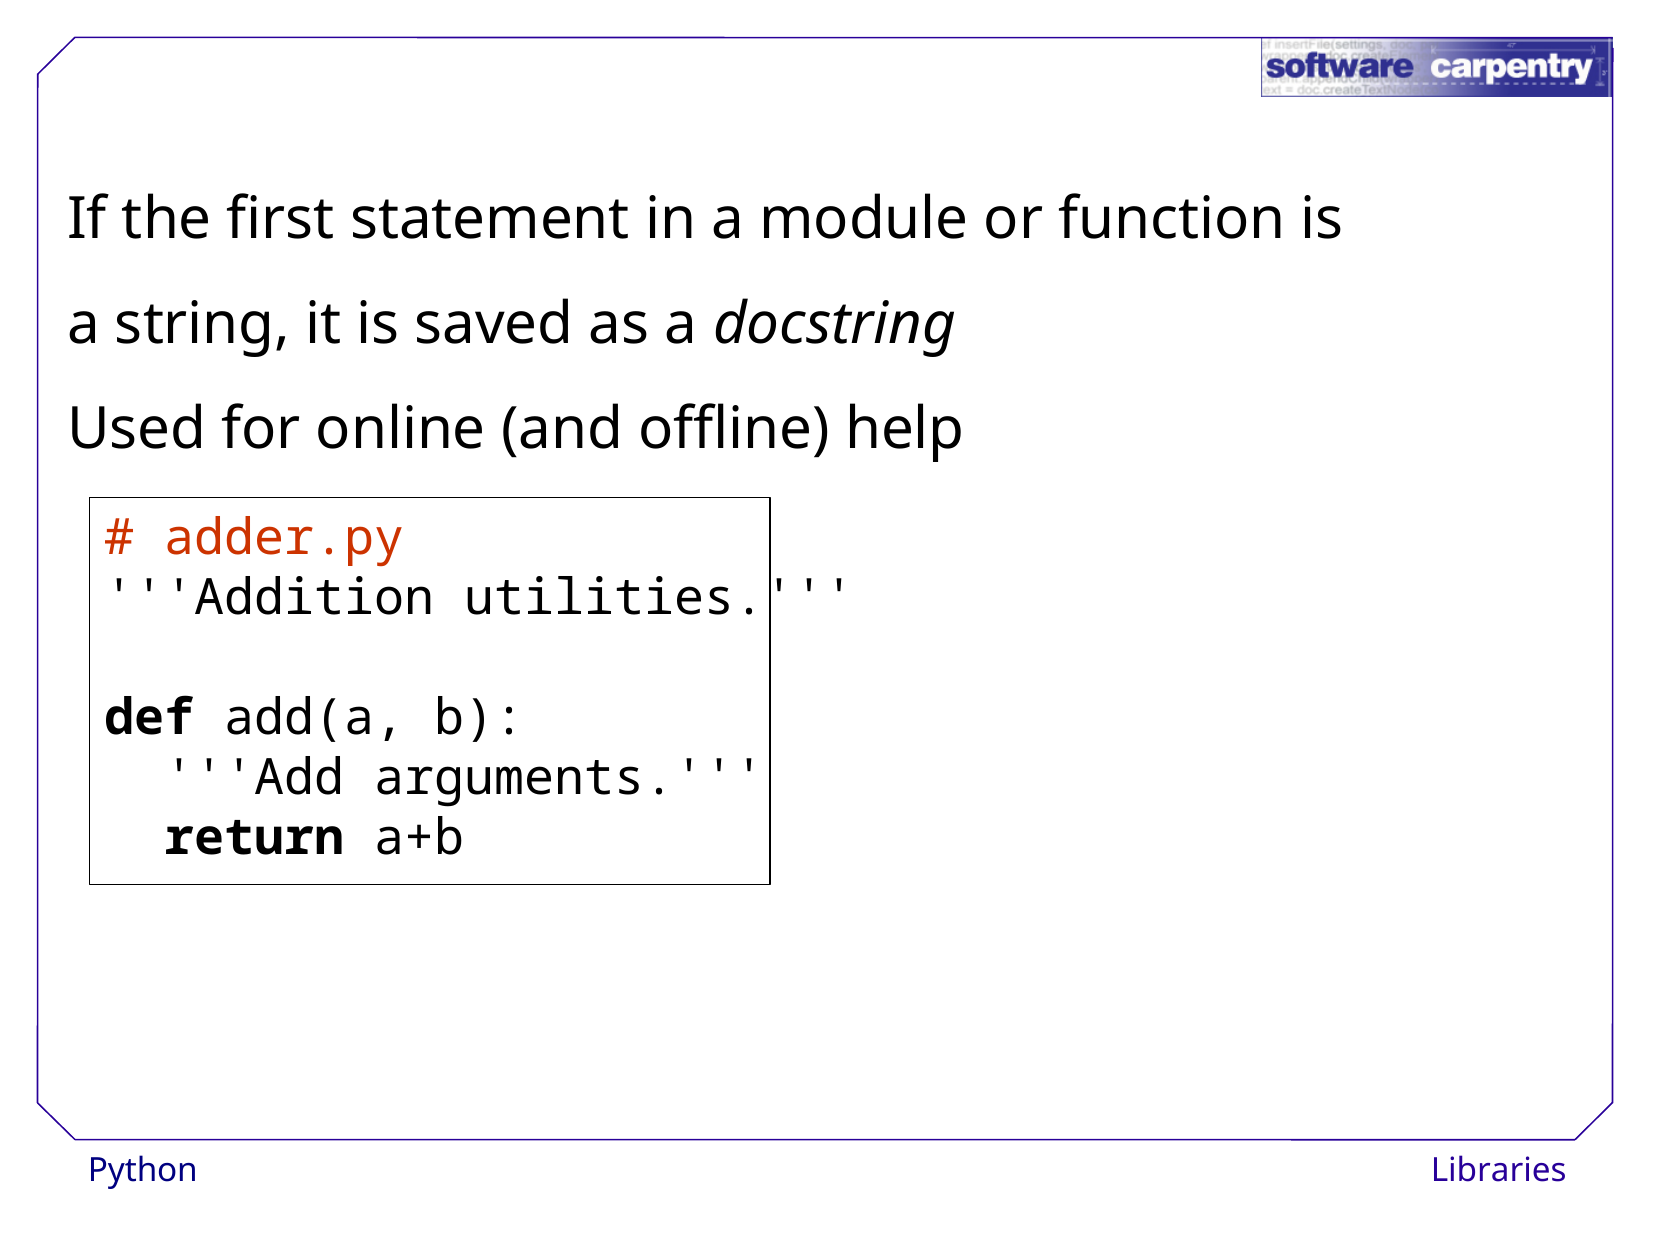

If the first statement in a module or function is
a string, it is saved as a docstring
Used for online (and offline) help
# adder.py
'''Addition utilities.'''
def add(a, b):
 '''Add arguments.'''
 return a+b